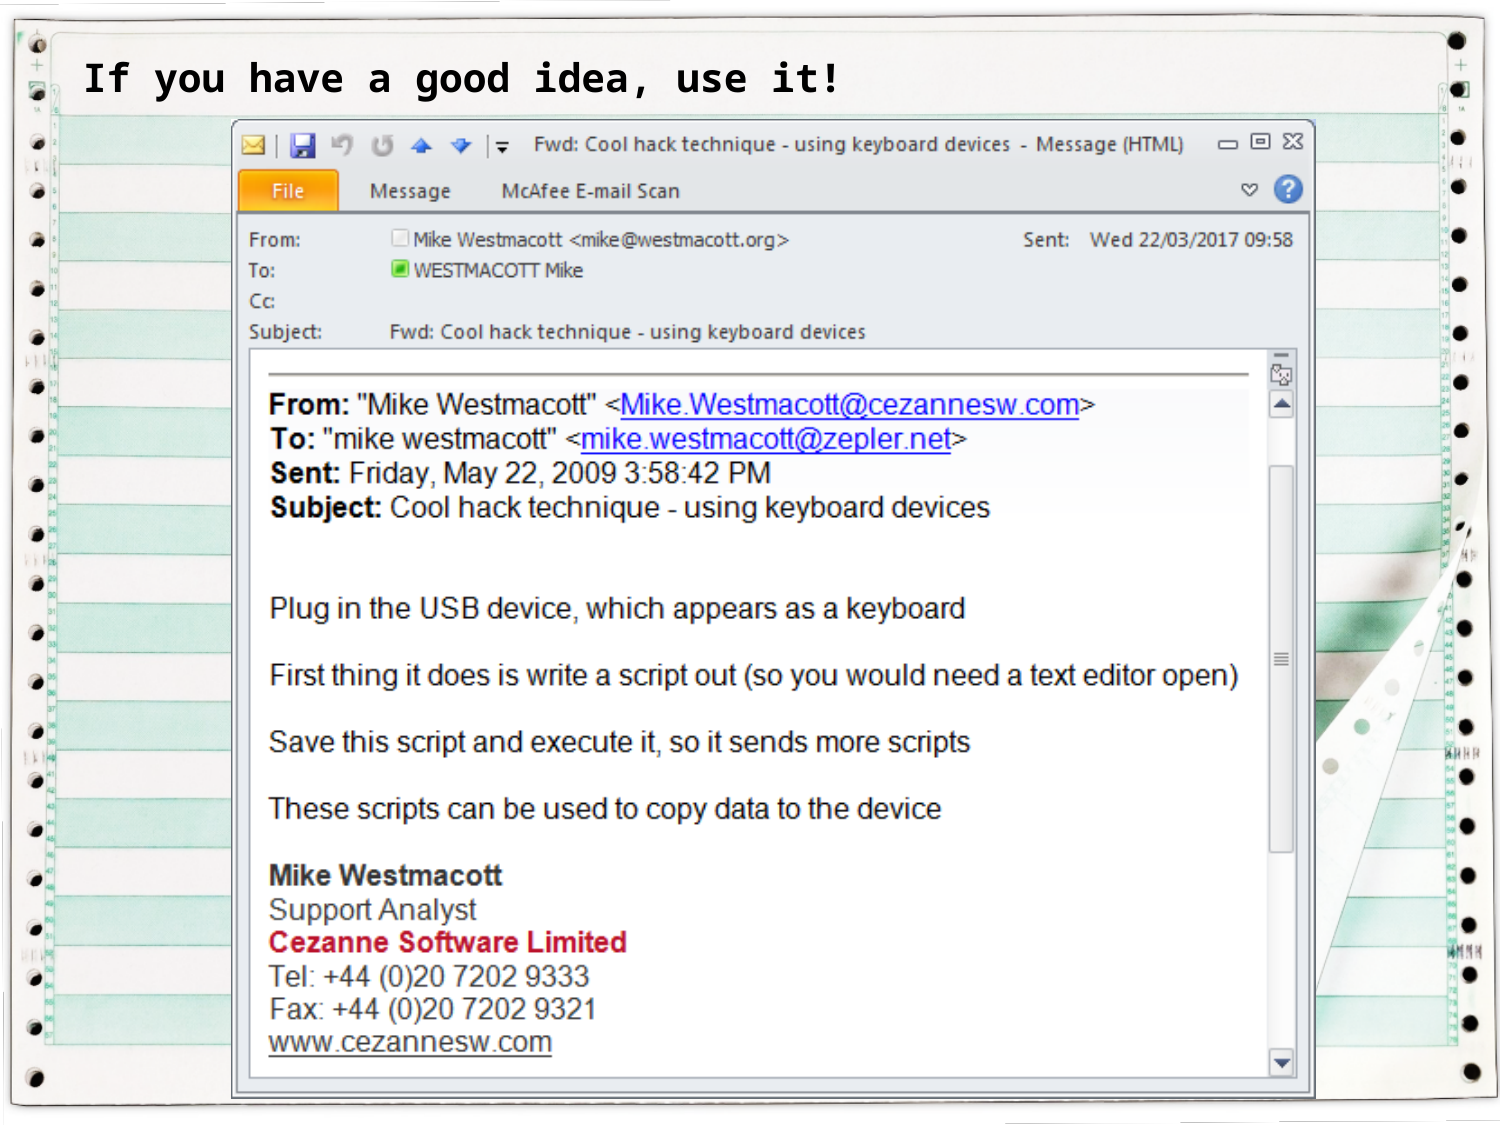

If you have a good idea, use it!